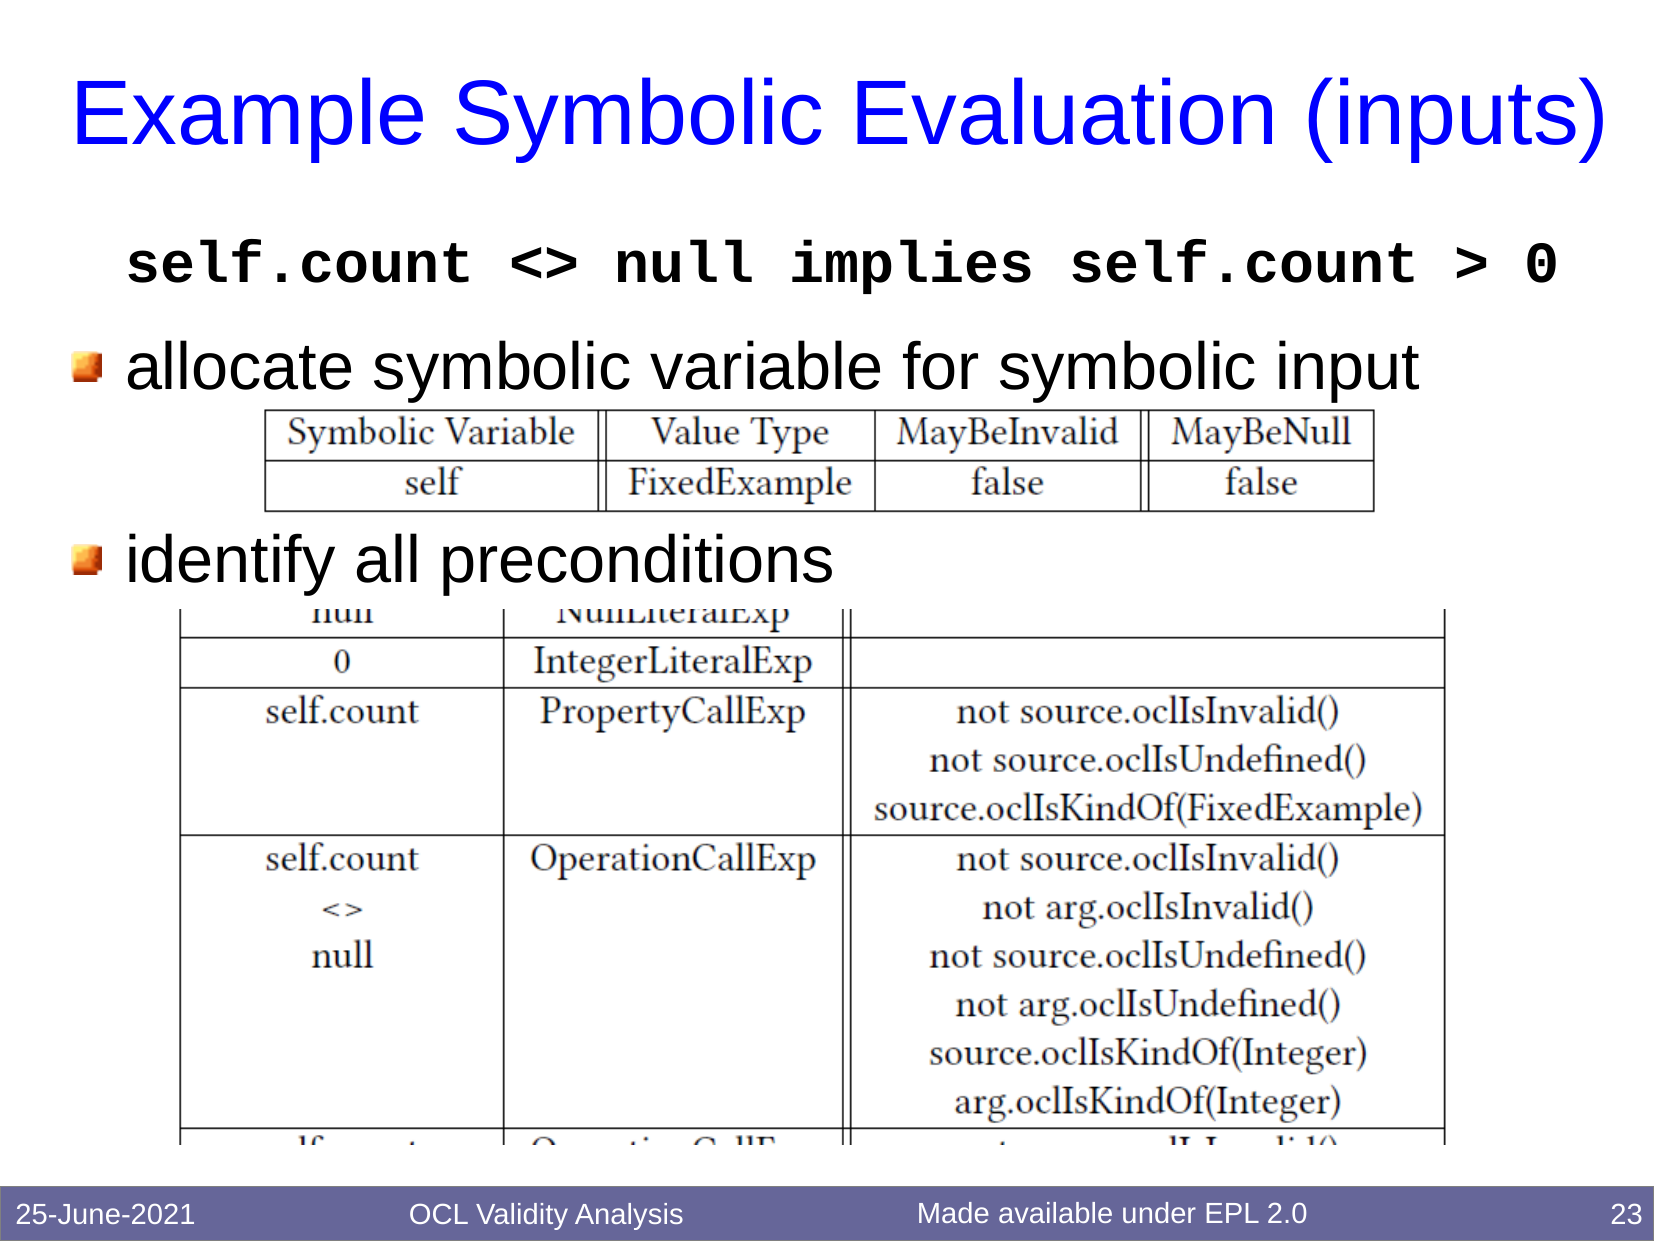

# Example Symbolic Evaluation (inputs)
self.count <> null implies self.count > 0
allocate symbolic variable for symbolic input
identify all preconditions
25-June-2021
OCL Validity Analysis
23